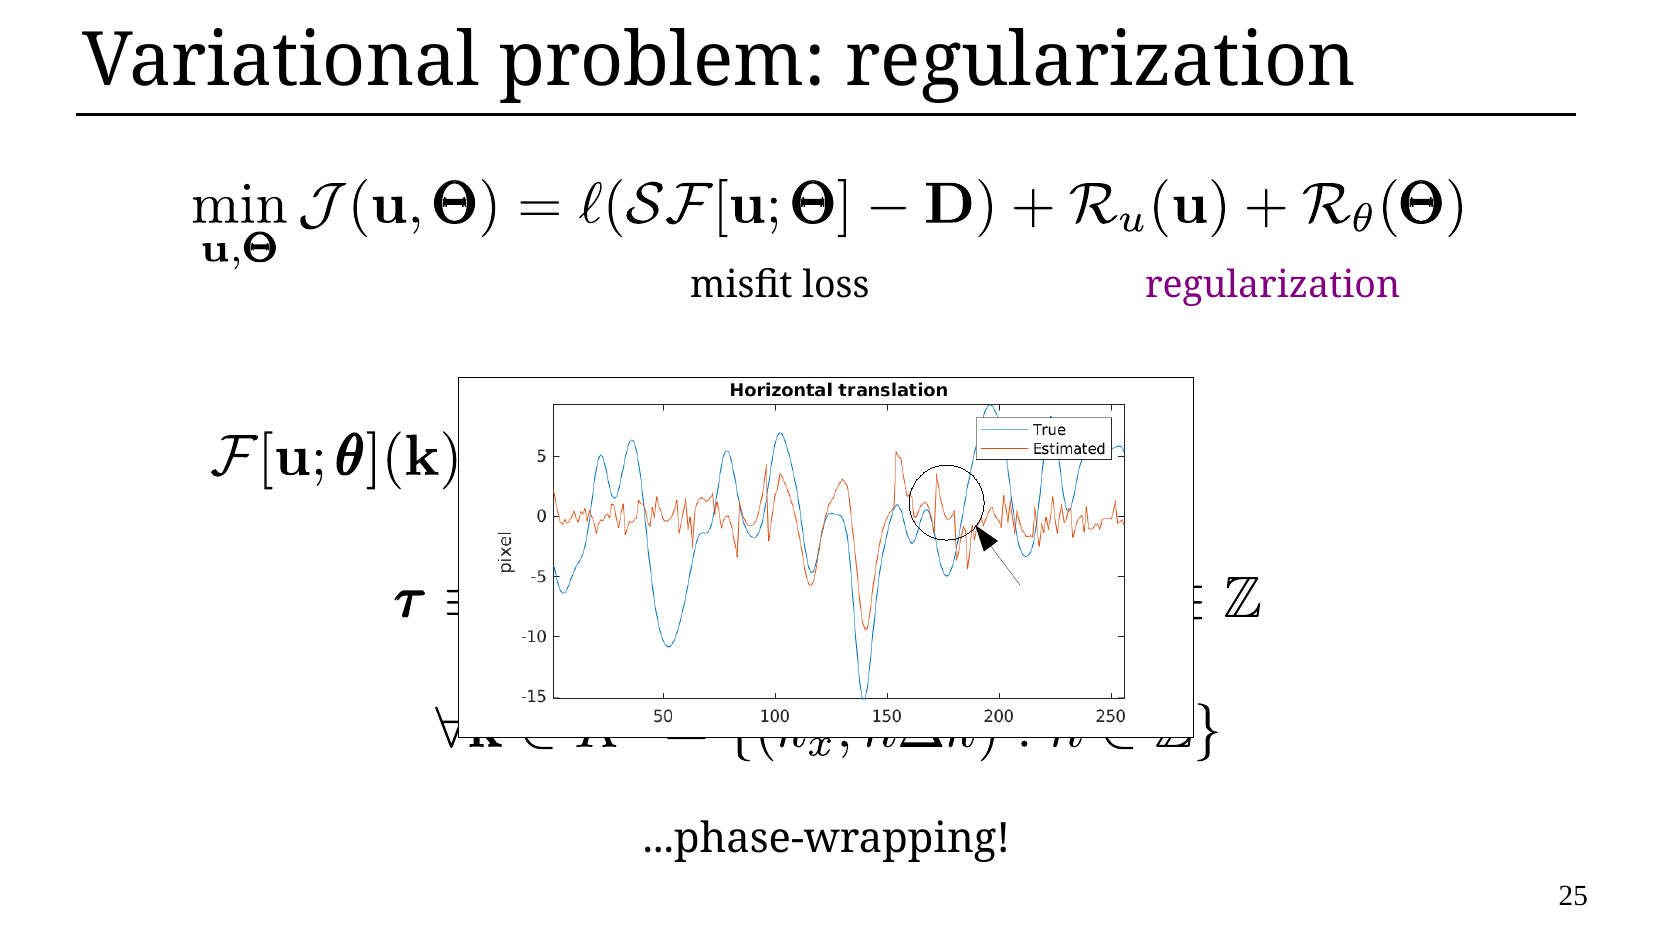

Variational problem: regularization
misfit loss
regularization
# ...phase-wrapping!